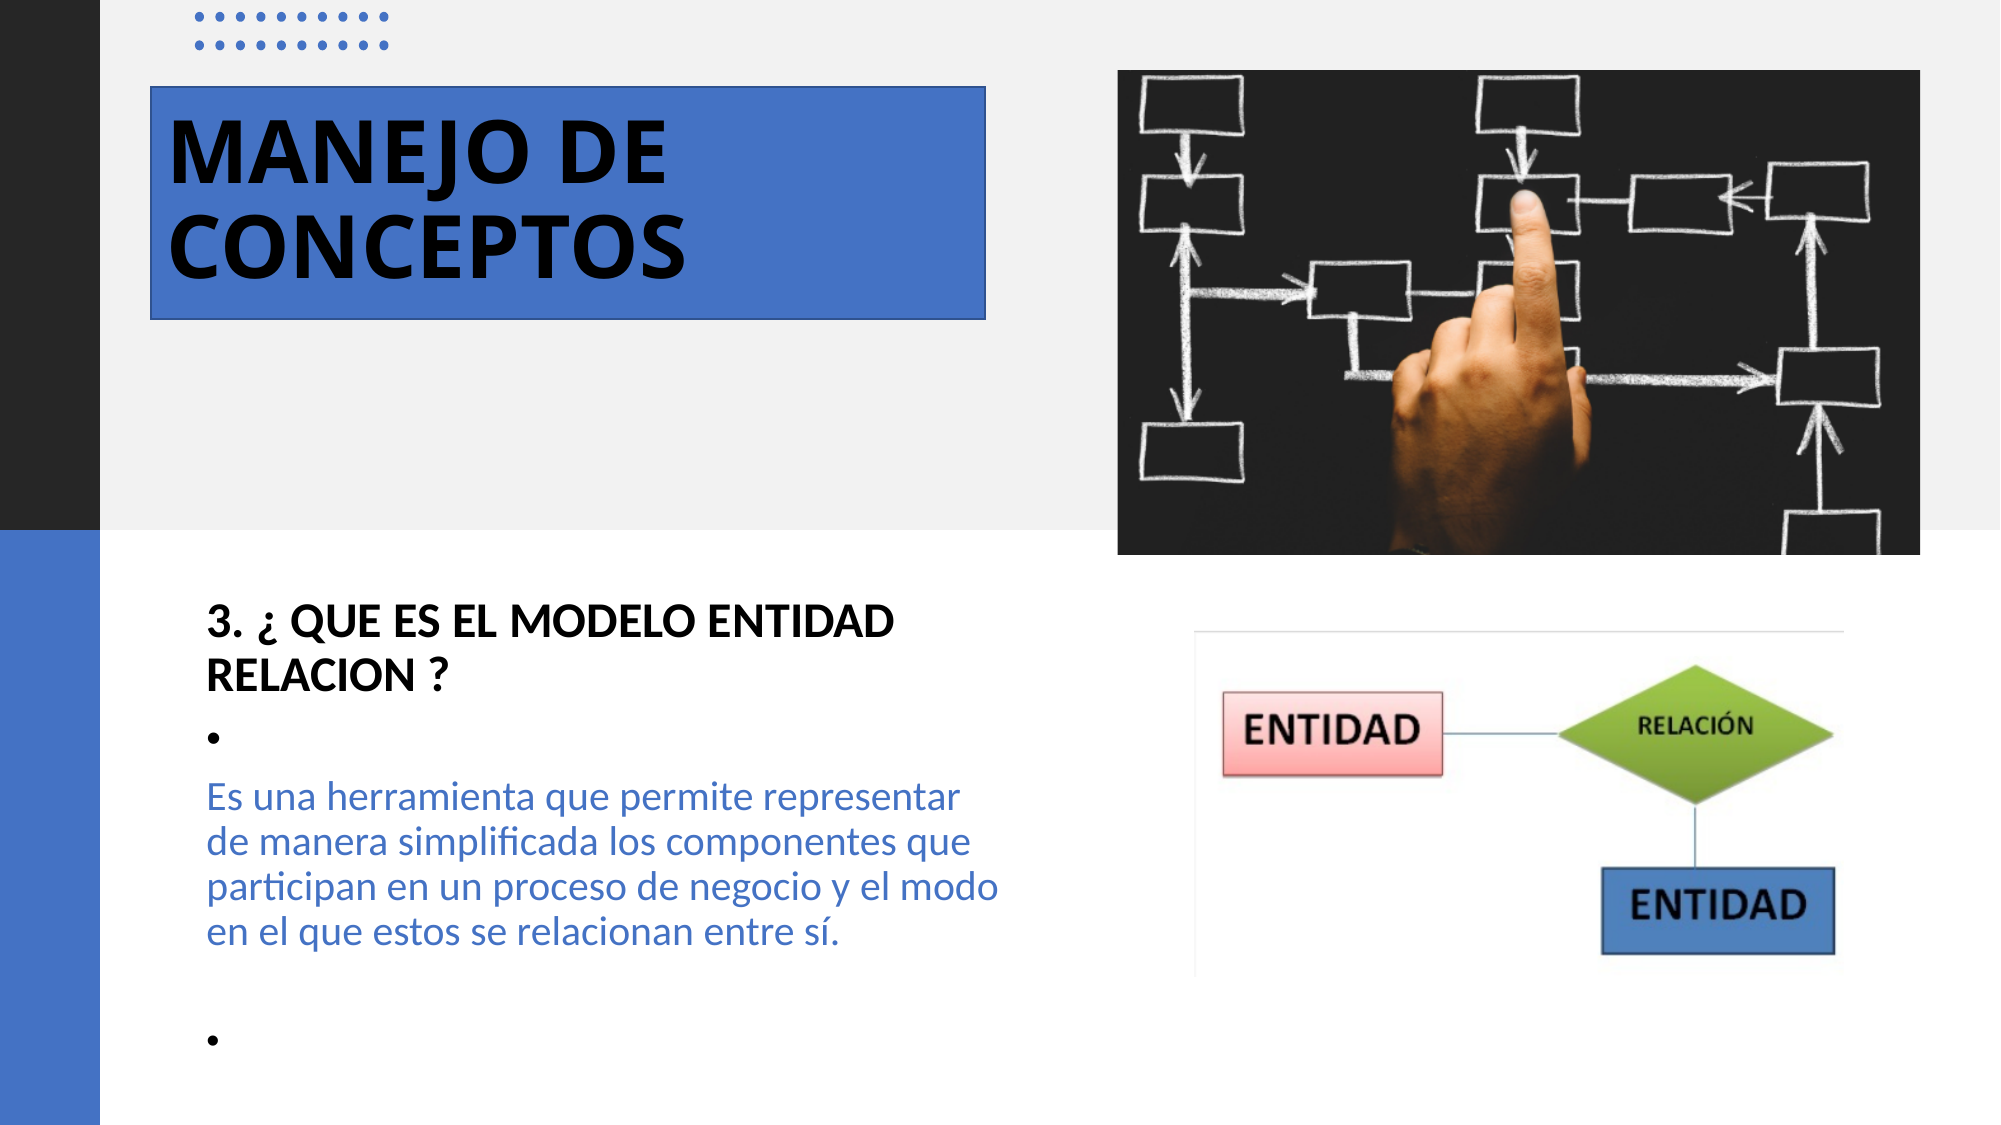

MANEJO DE CONCEPTOS
3. ¿ QUE ES EL MODELO ENTIDAD RELACION ?
Es una herramienta que permite representar de manera simplificada los componentes que participan en un proceso de negocio y el modo en el que estos se relacionan entre sí.